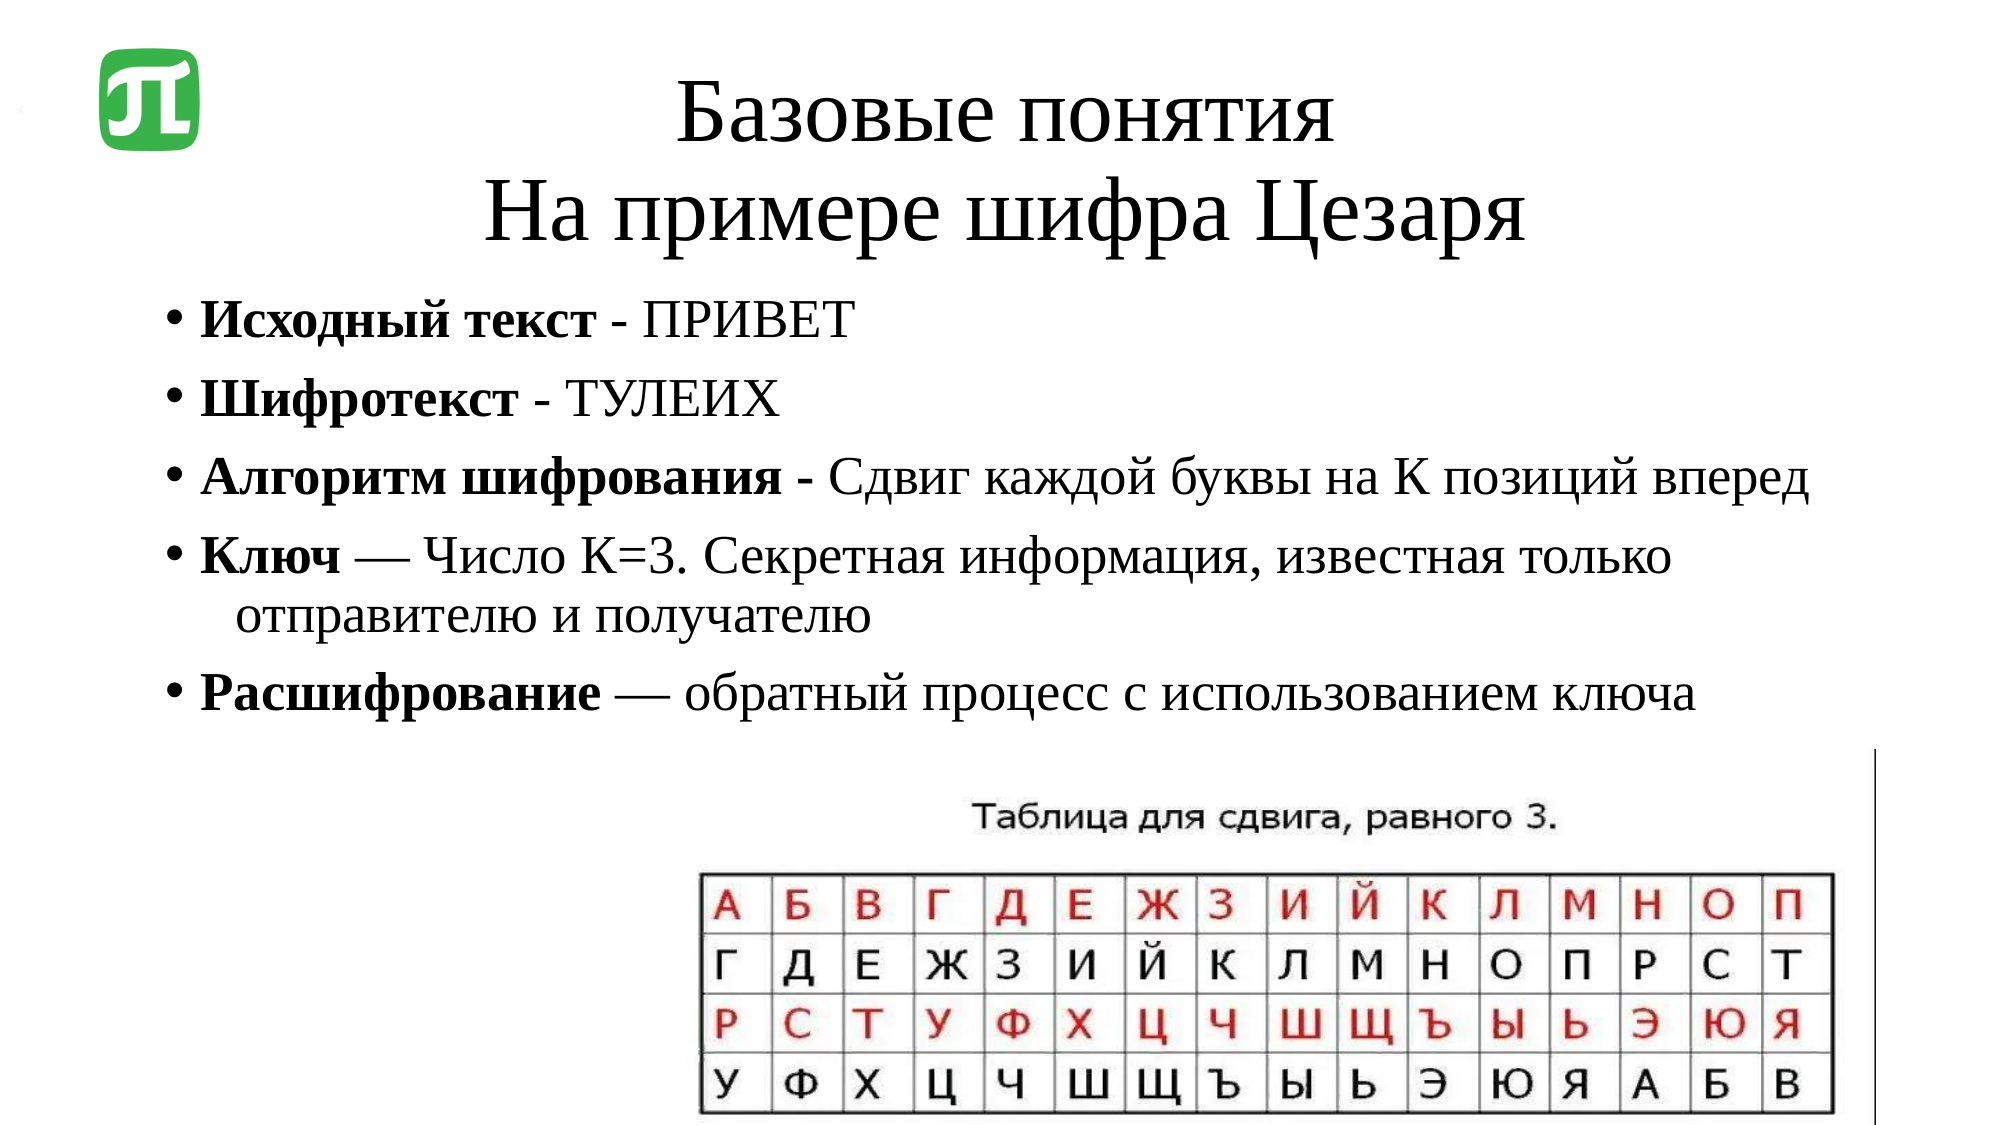

# Базовые понятия На примере шифра Цезаря
Исходный текст - ПРИВЕТ
Шифротекст - ТУЛЕИХ
Алгоритм шифрования - Сдвиг каждой буквы на К позиций вперед
Ключ — Число К=3. Секретная информация, известная только отправителю и получателю
Расшифрование — обратный процесс с использованием ключа